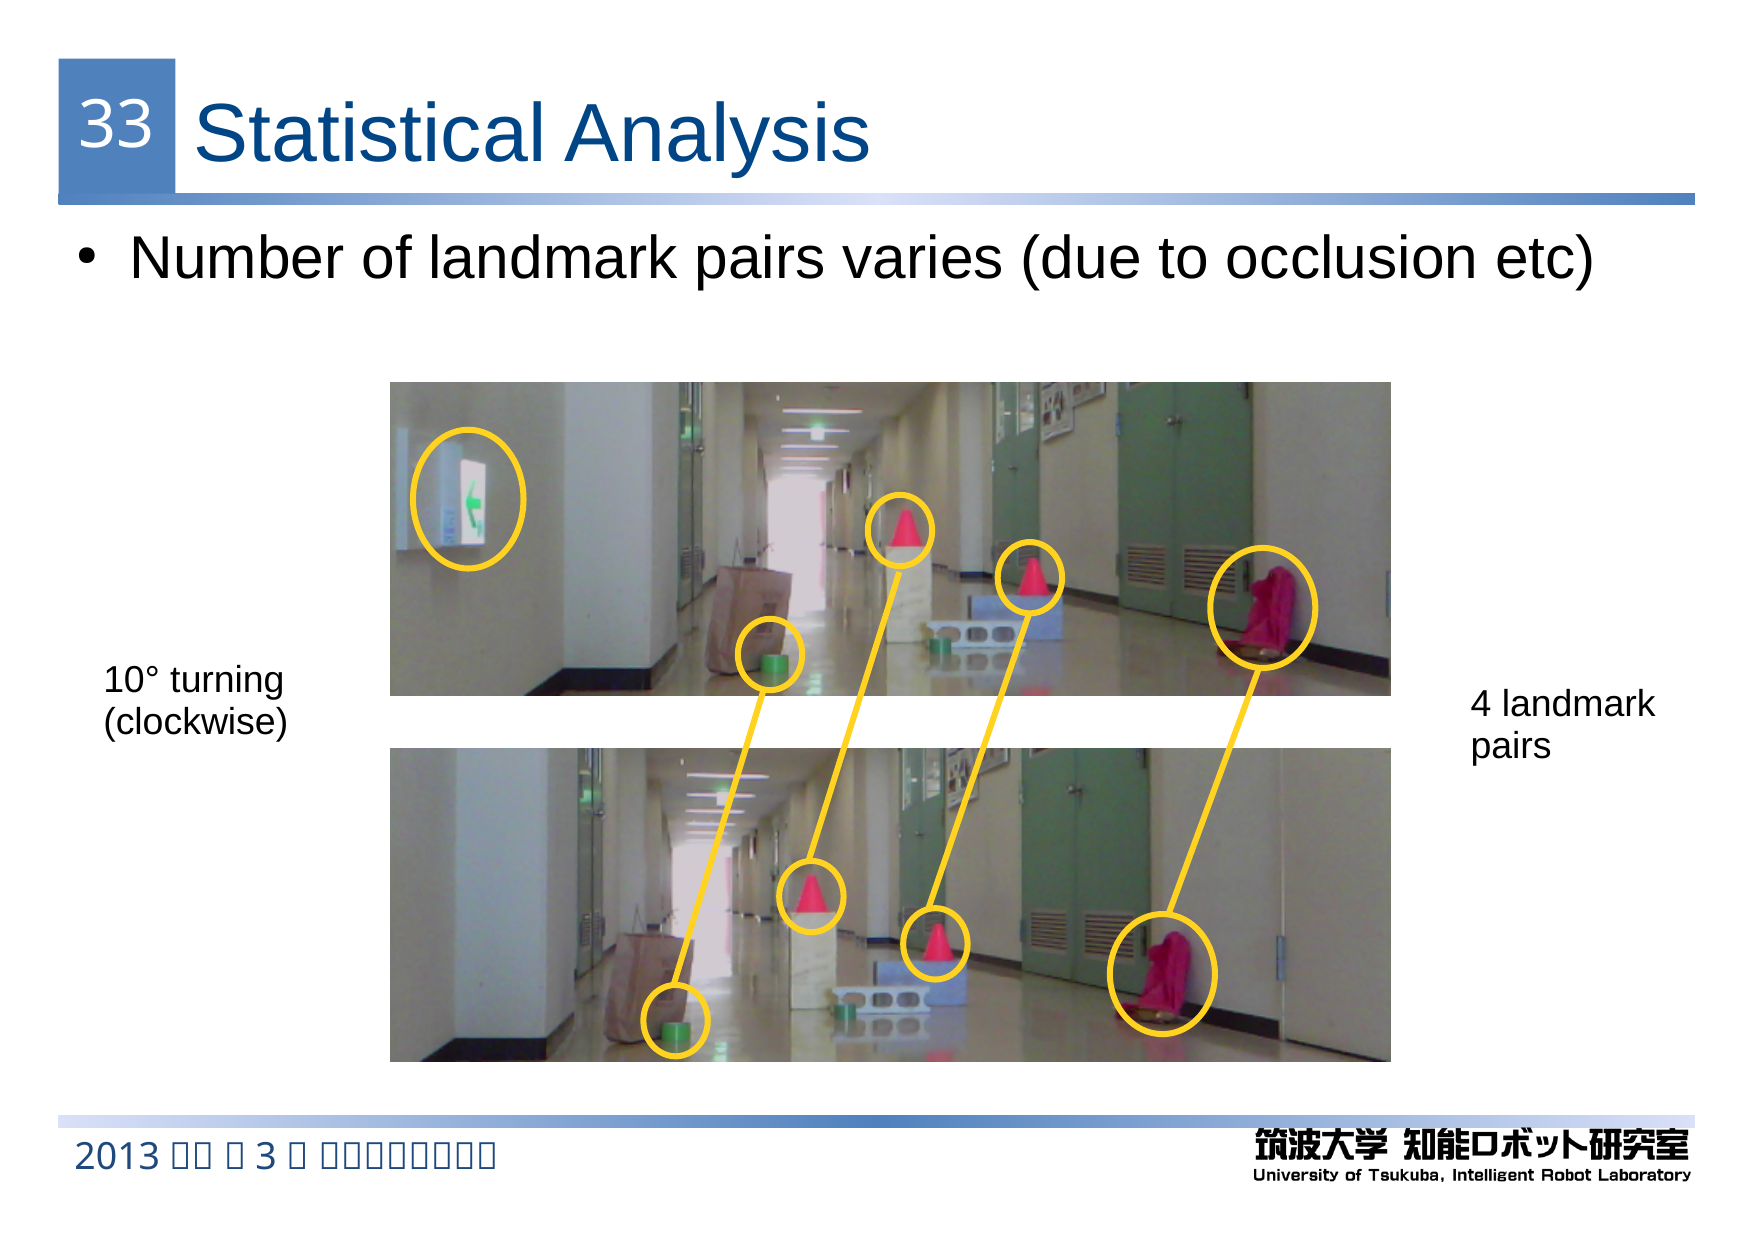

# Statistical Analysis
Number of landmark pairs varies (due to occlusion etc)
4 landmark pairs
10° turning (clockwise)